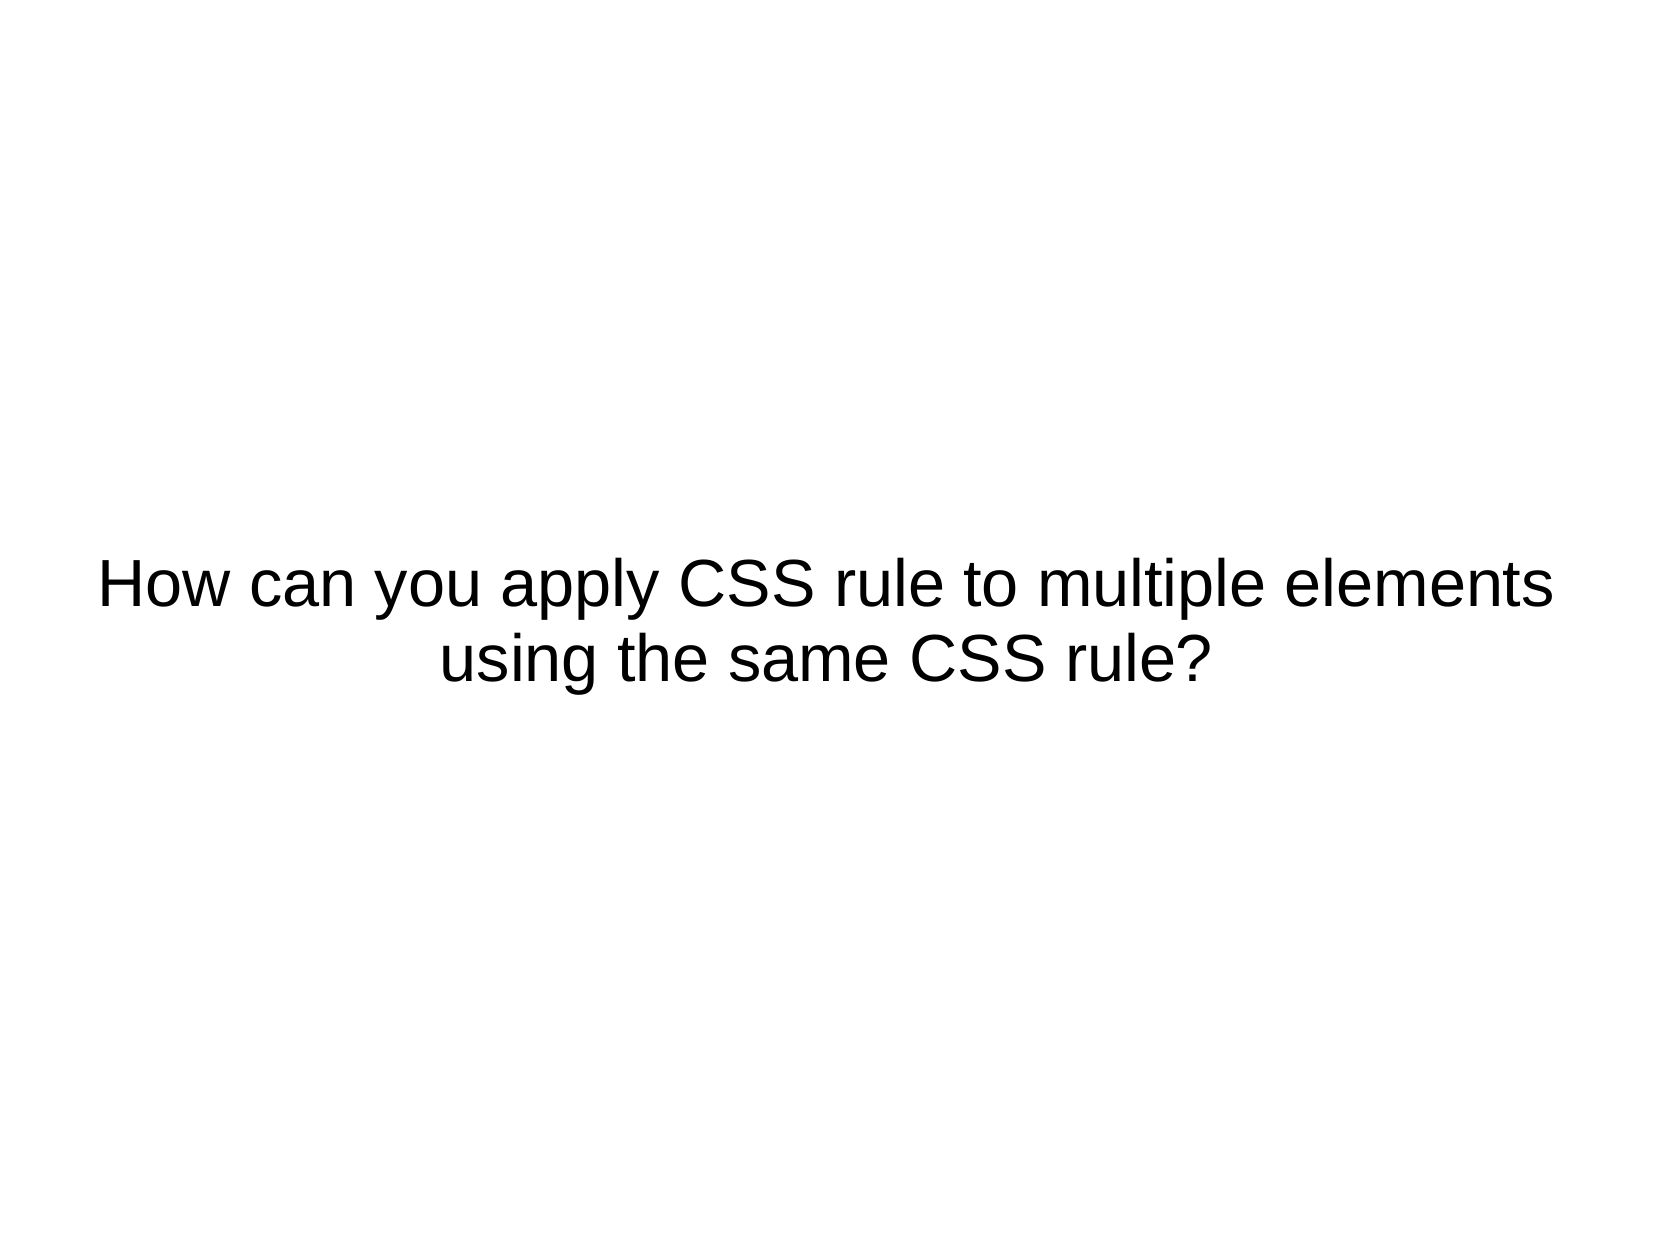

# How can you apply CSS rule to multiple elements using the same CSS rule?